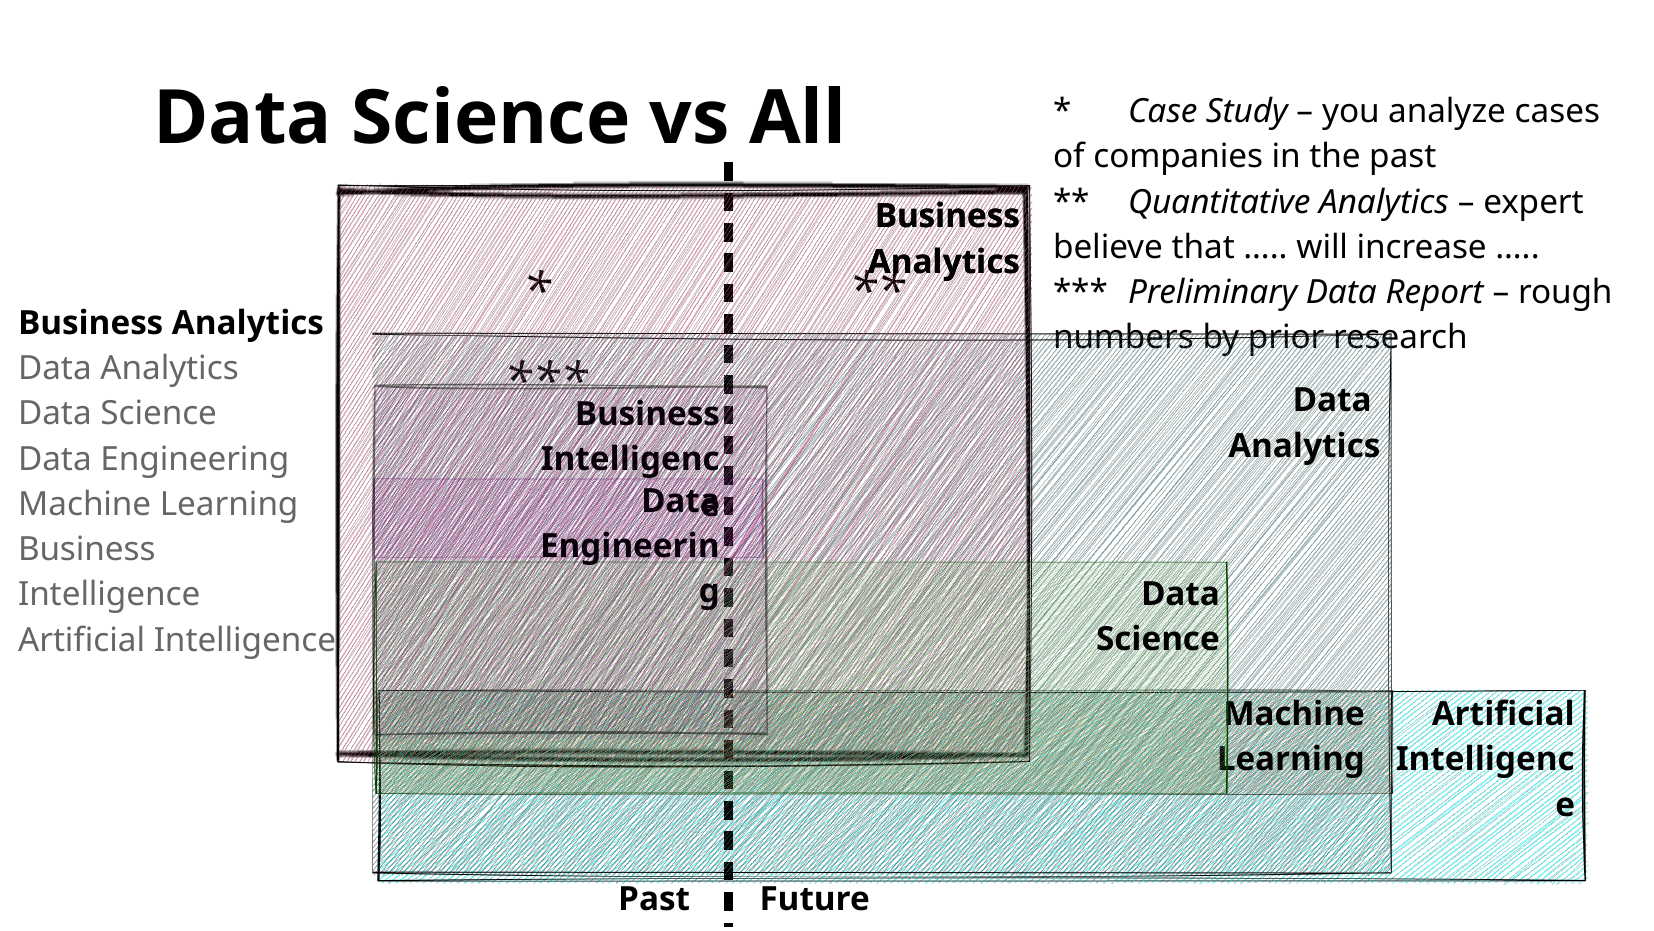

# Data Science vs All
*	Case Study – you analyze cases of companies in the past
**	Quantitative Analytics – expert believe that ….. will increase …..
***	Preliminary Data Report – rough numbers by prior research
Business Analytics
Business Analytics
Business Analytics
Data Analytics
Data Science
Data Engineering
Machine Learning
Business Intelligence
Artificial Intelligence
*
**
***
Data
Analytics
Business Intelligence
Data
Engineering
Data
Science
Machine
Learning
Artificial
Intelligence
Past
Future